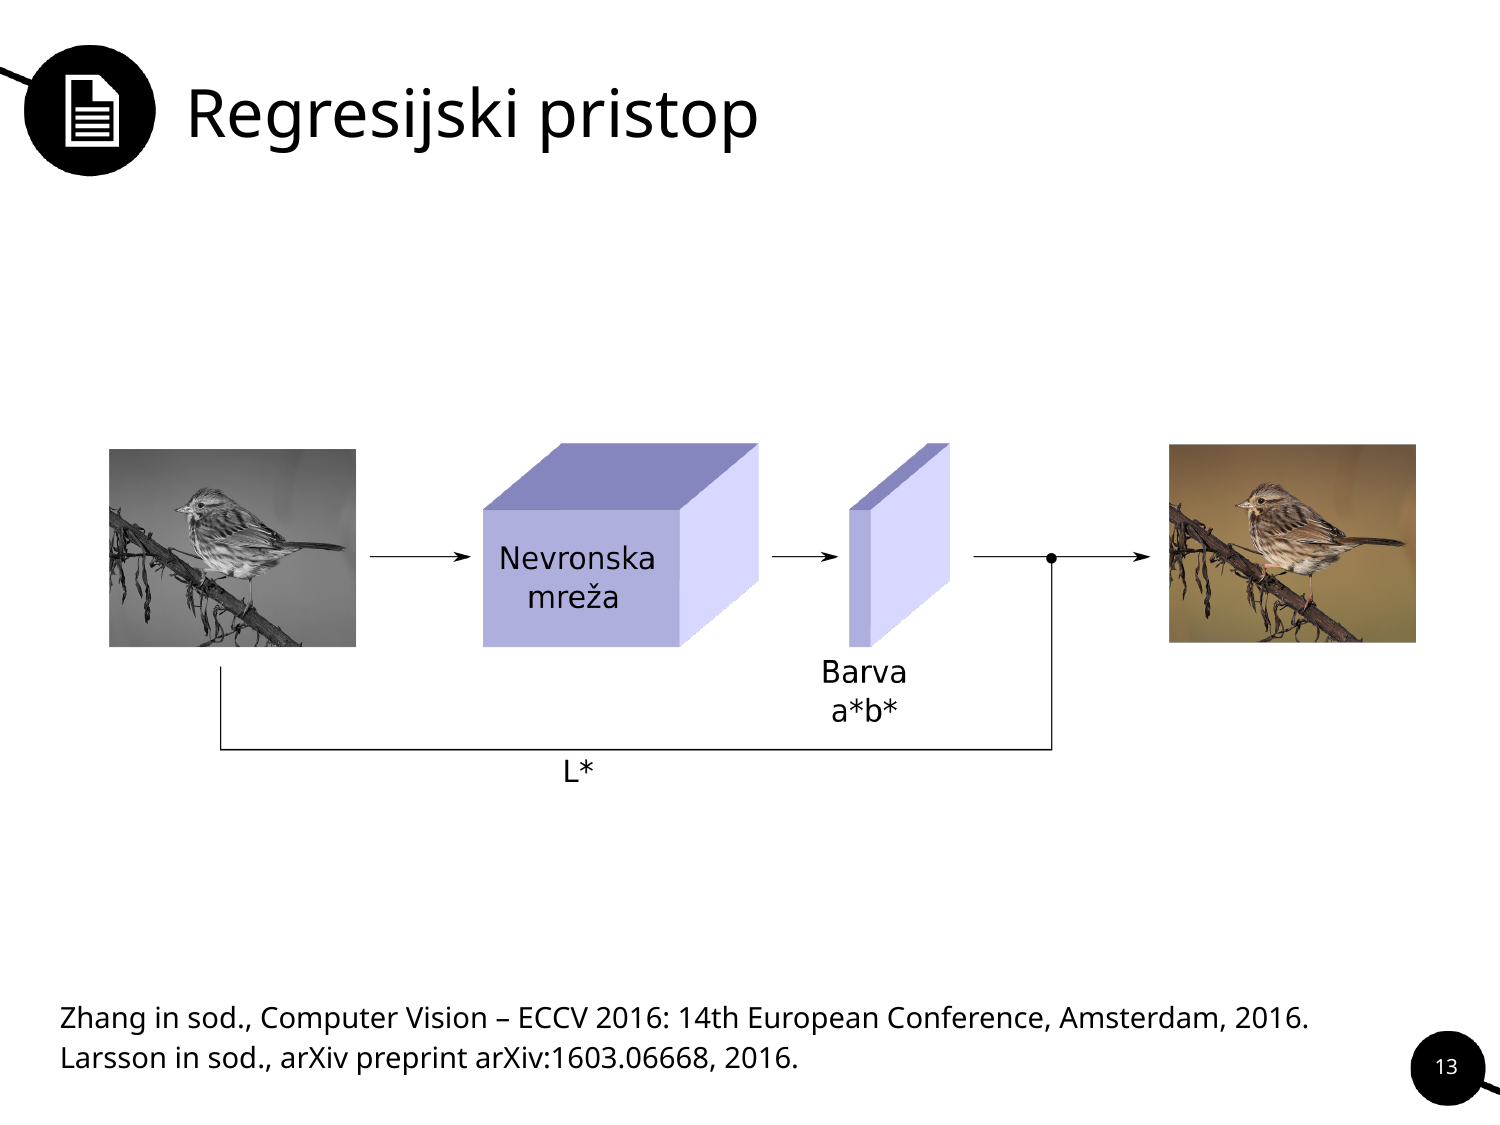

# Regresijski pristop
Zhang in sod., Computer Vision – ECCV 2016: 14th European Conference, Amsterdam, 2016.
Larsson in sod., arXiv preprint arXiv:1603.06668, 2016.
13